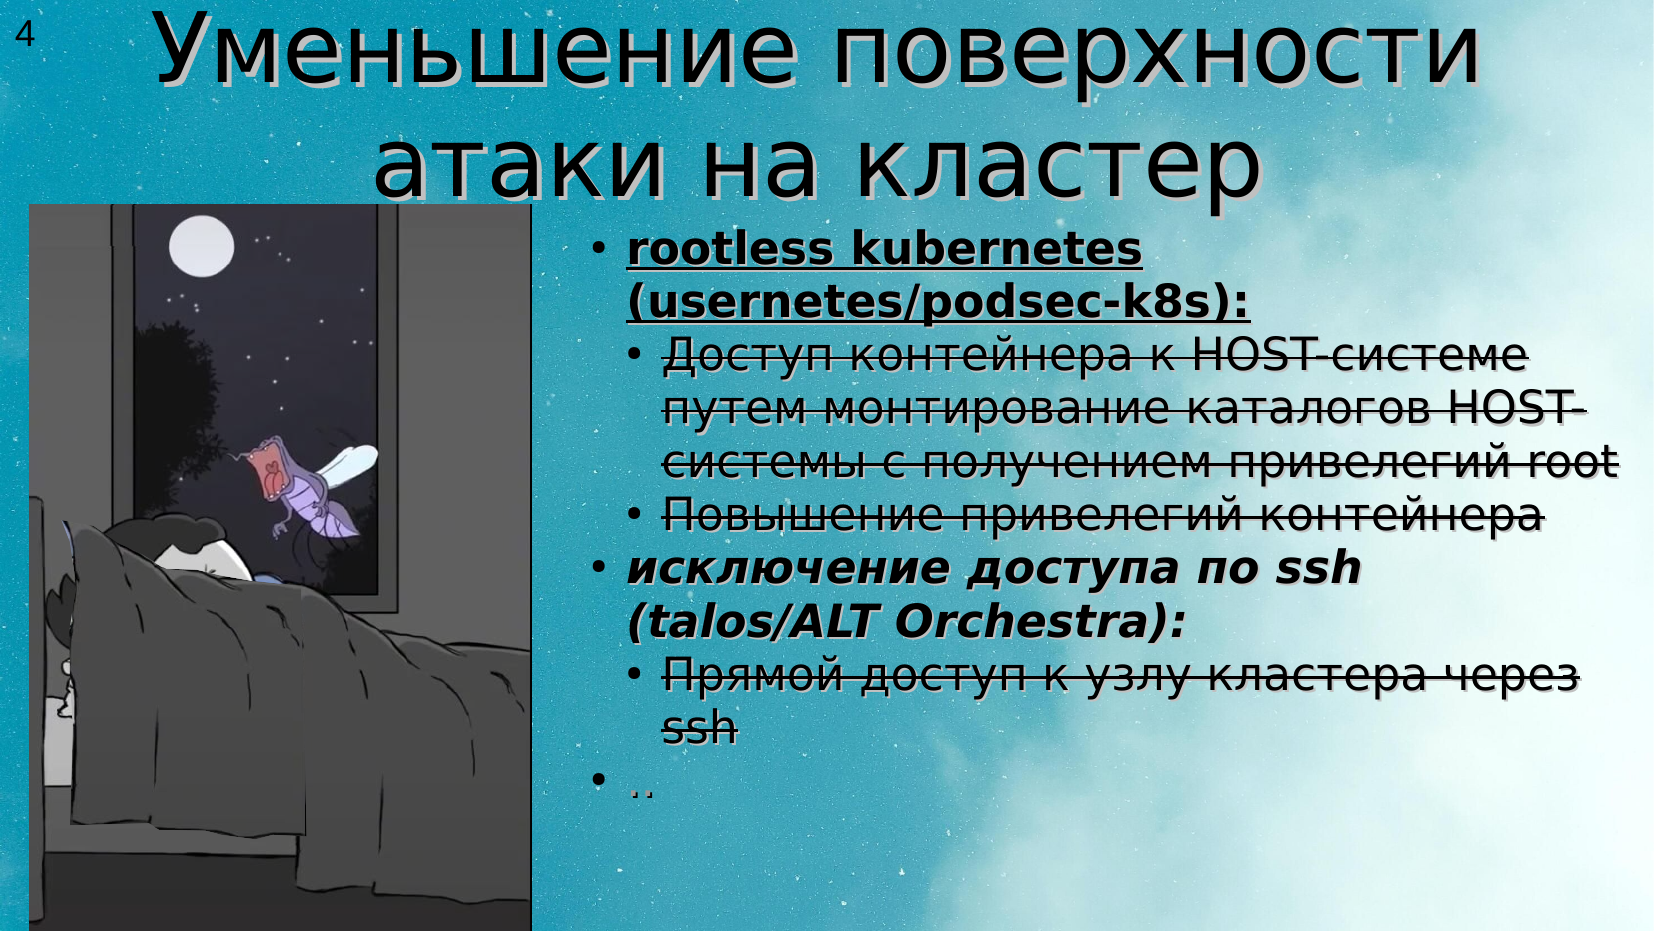

# Уменьшение поверxности атаки на кластер
rootless kubernetes (usernetes/podsec-k8s):
Доступ контейнера к HOST-системе путем монтирование каталогов HOST-системы c получением привелегий root
Повышение привелегий контейнера
исключение доступа по ssh (talos/ALT Orchestra):
Прямой доступ к узлу кластера через ssh
..